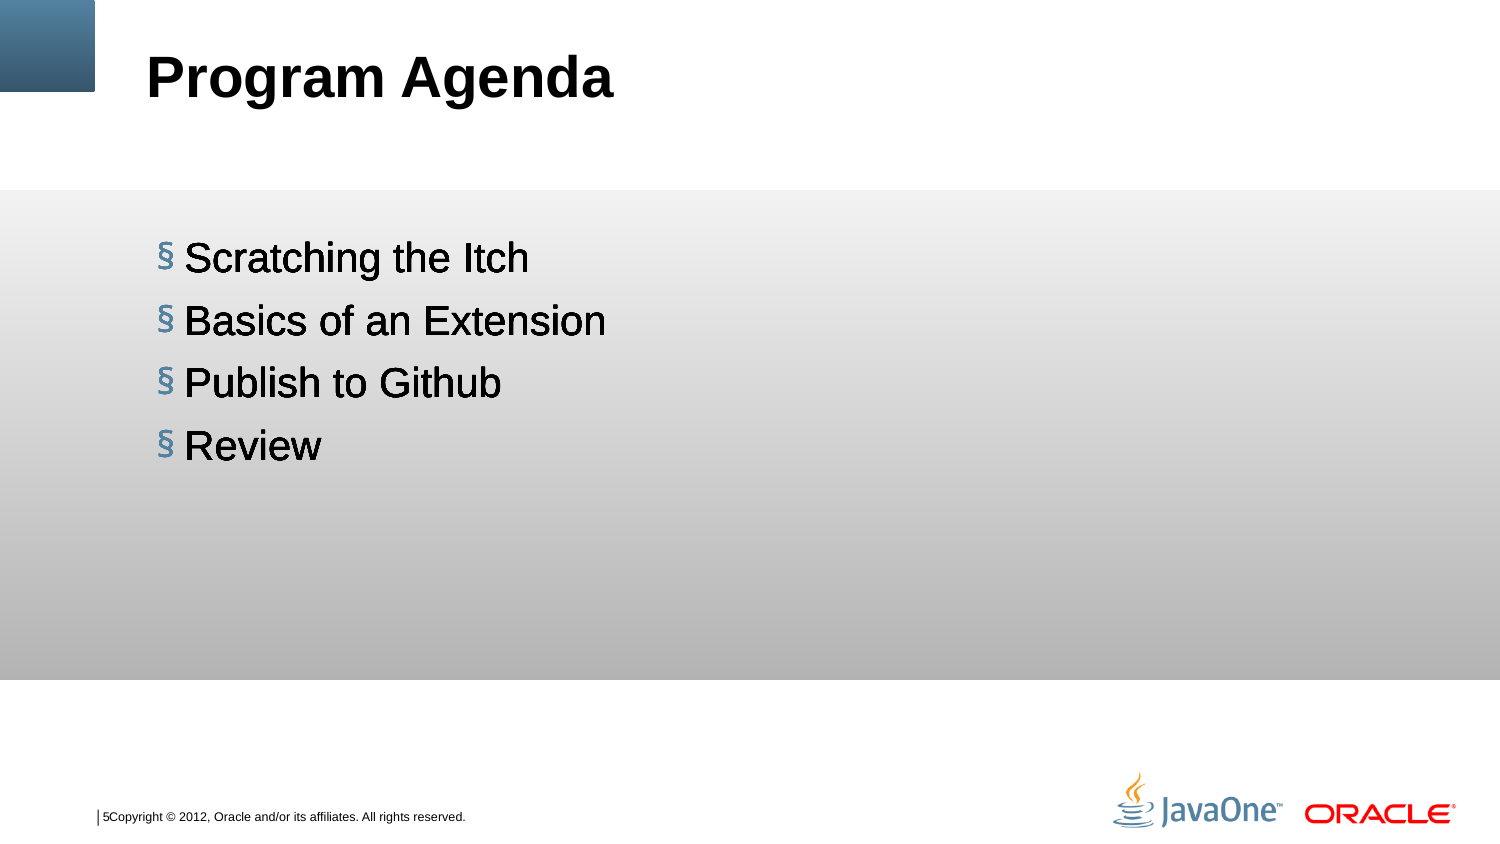

# Program Agenda
Scratching the Itch
Basics of an Extension
Publish to Github
Review
Scratching the Itch
Basics of an Extension
Publish to Github
Review
Scratching the Itch
Basics of an Extension
Publish to Github
Review
Scratching the Itch
Basics of an Extension
Publish to Github
Review
Scratching the Itch
Basics of an Extension
Publish to Github
Review
Scratching the Itch
Basics of an Extension
Publish to Github
Review
Scratching the Itch
Basics of an Extension
Publish to Github
Review